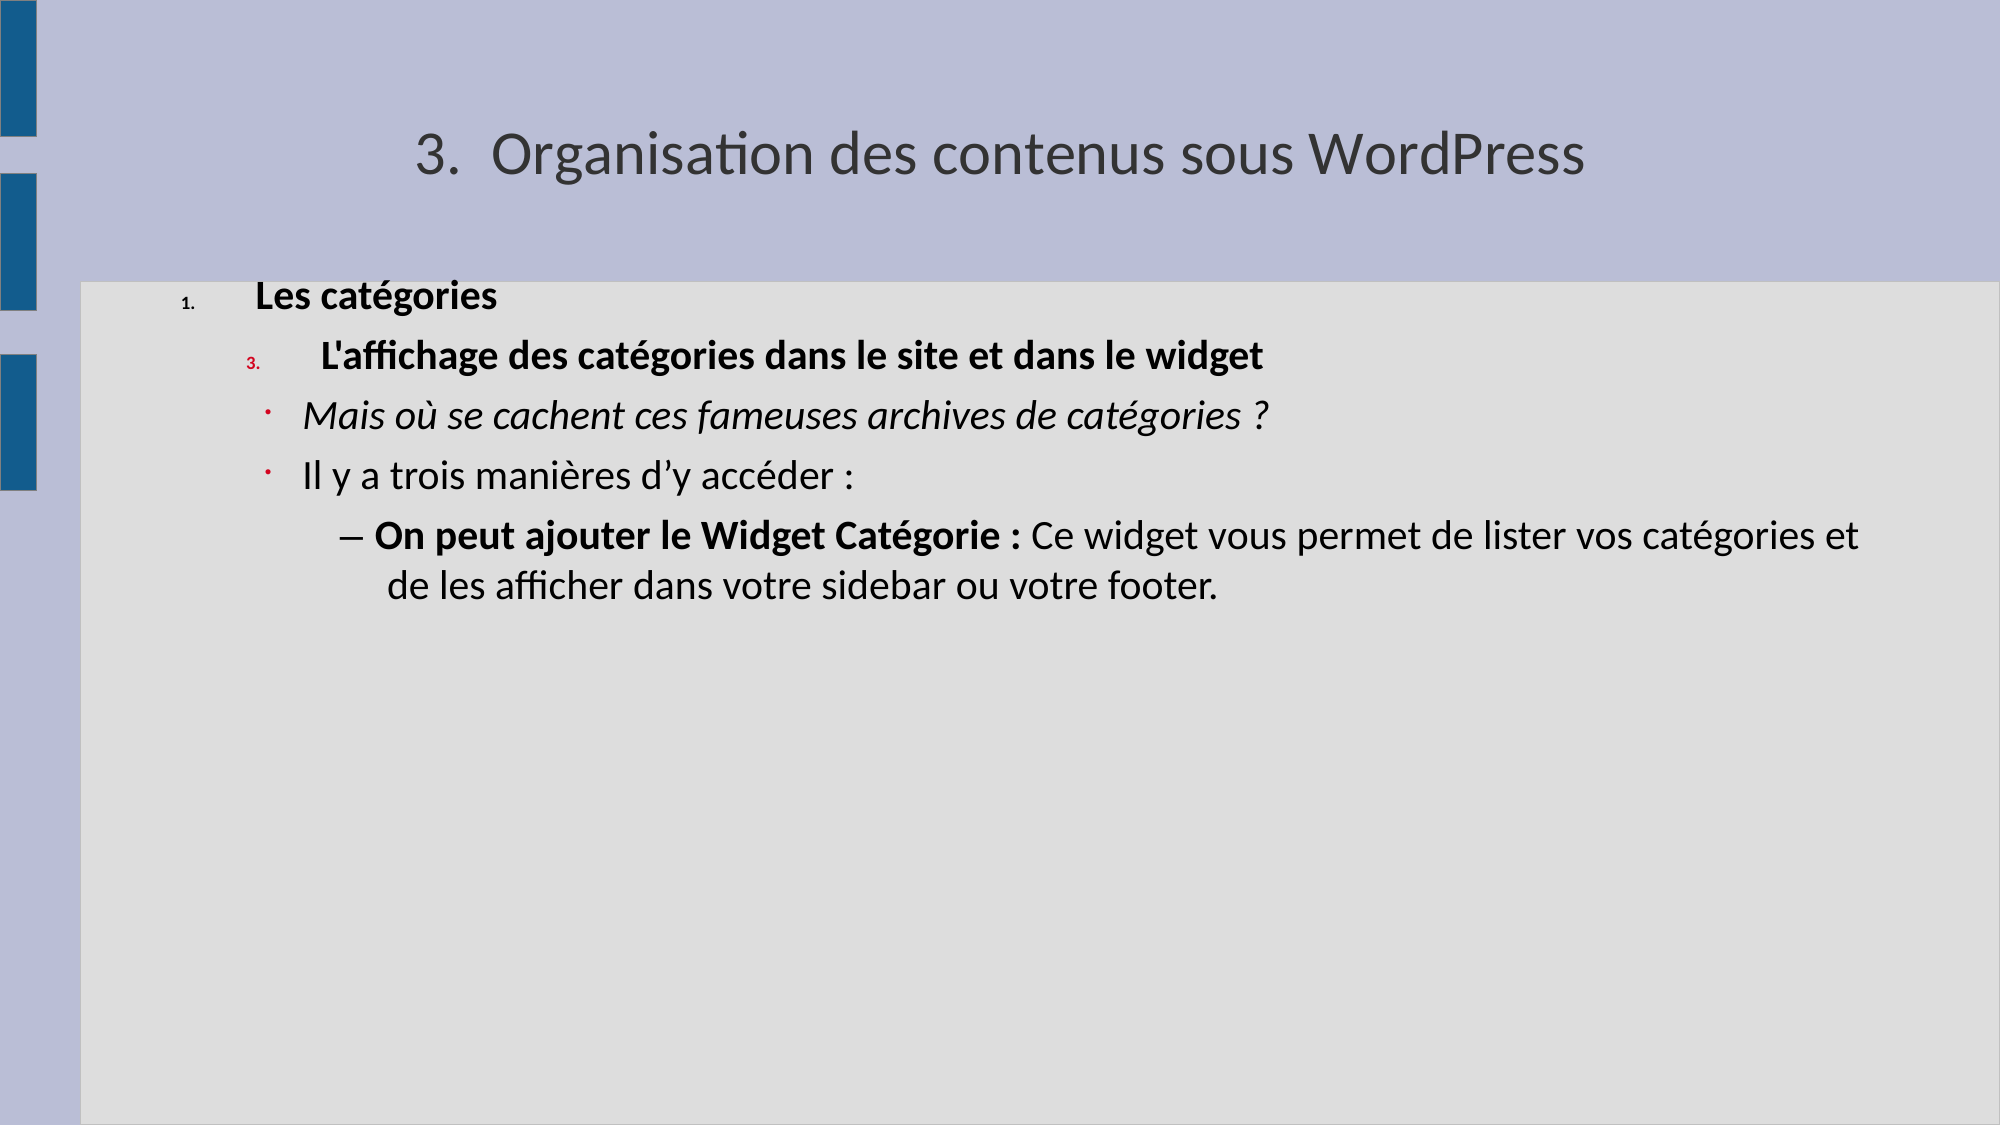

# 3.	Organisation des contenus sous WordPress
Les catégories
L'affichage des catégories dans le site et dans le widget
Mais où se cachent ces fameuses archives de catégories ?
Il y a trois manières d’y accéder :
– On peut ajouter le Widget Catégorie : Ce widget vous permet de lister vos catégories et de les afficher dans votre sidebar ou votre footer.